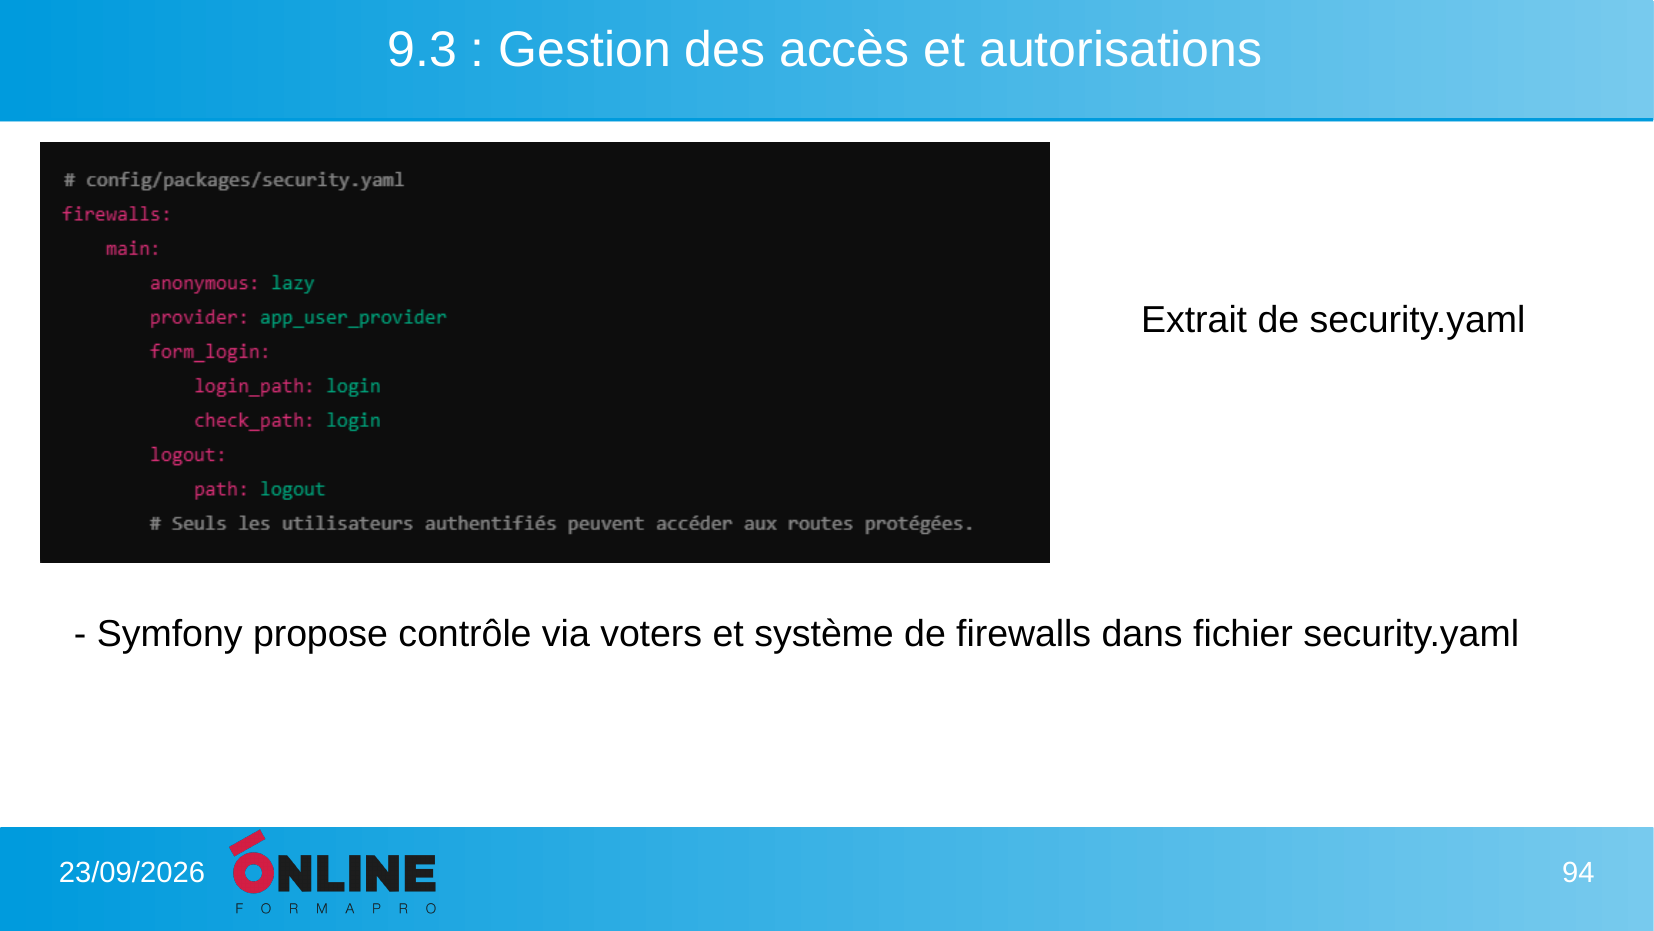

# 9.3 : Gestion des accès et autorisations
Extrait de security.yaml
- Symfony propose contrôle via voters et système de firewalls dans fichier security.yaml
94